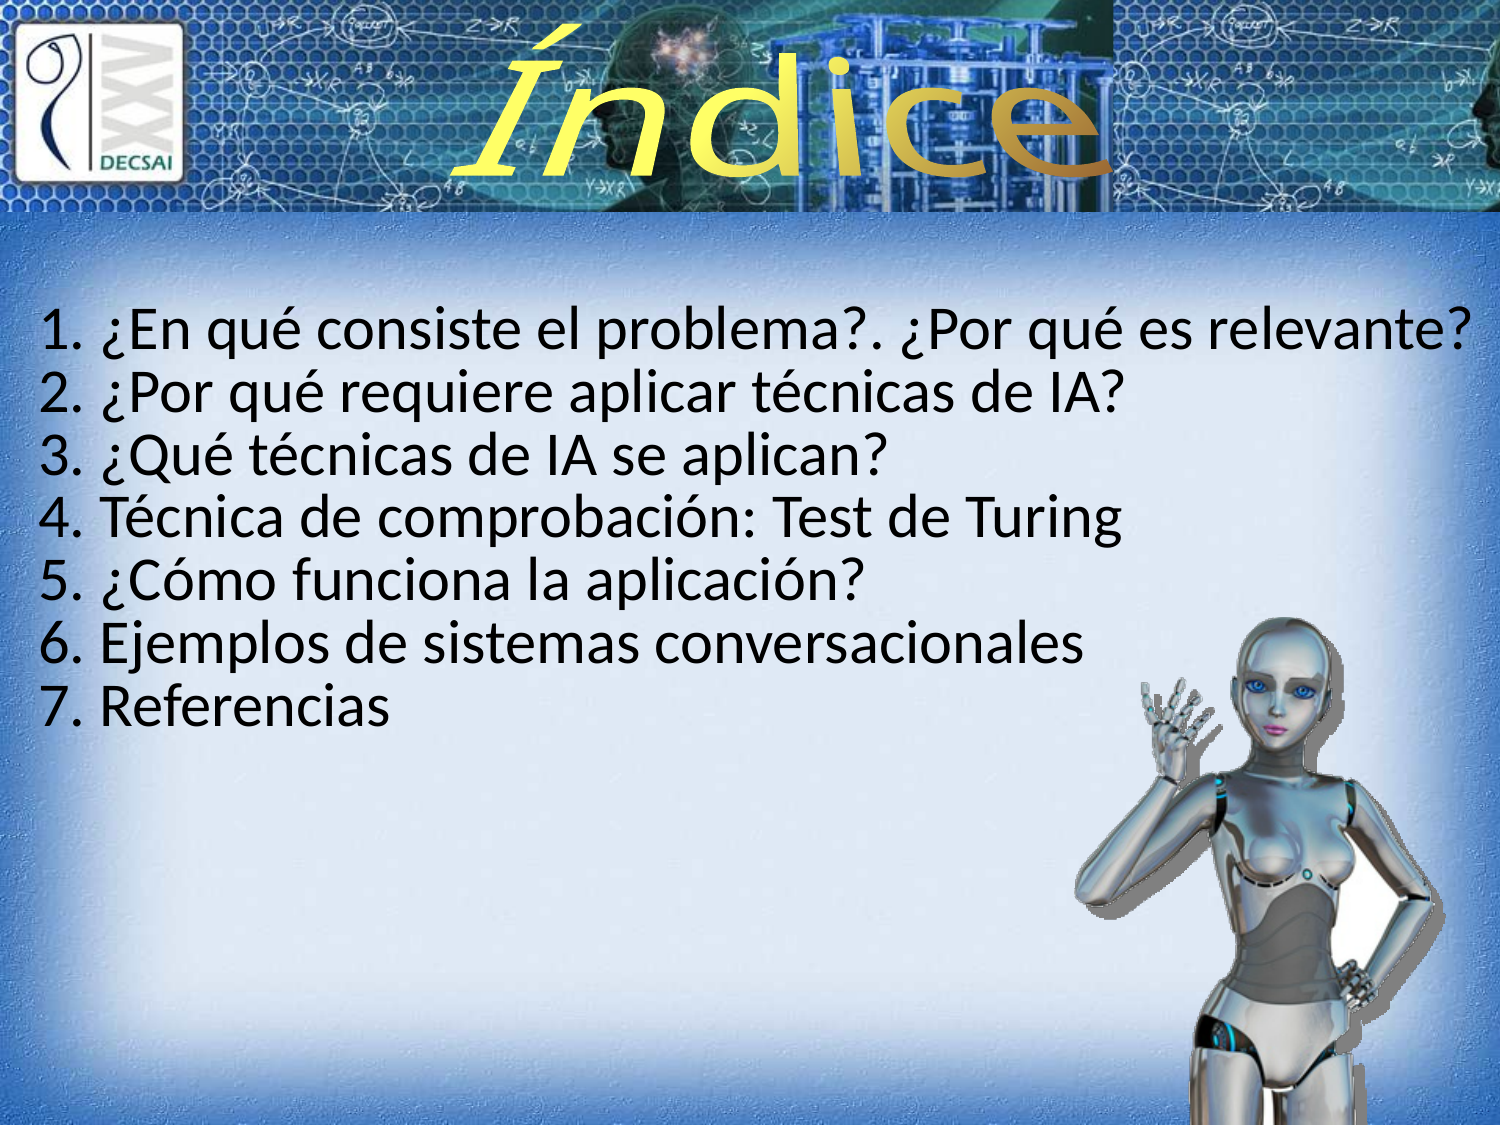

Índice
1. ¿En qué consiste el problema?. ¿Por qué es relevante?
2. ¿Por qué requiere aplicar técnicas de IA?
3. ¿Qué técnicas de IA se aplican?
4. Técnica de comprobación: Test de Turing
5. ¿Cómo funciona la aplicación?
6. Ejemplos de sistemas conversacionales
7. Referencias